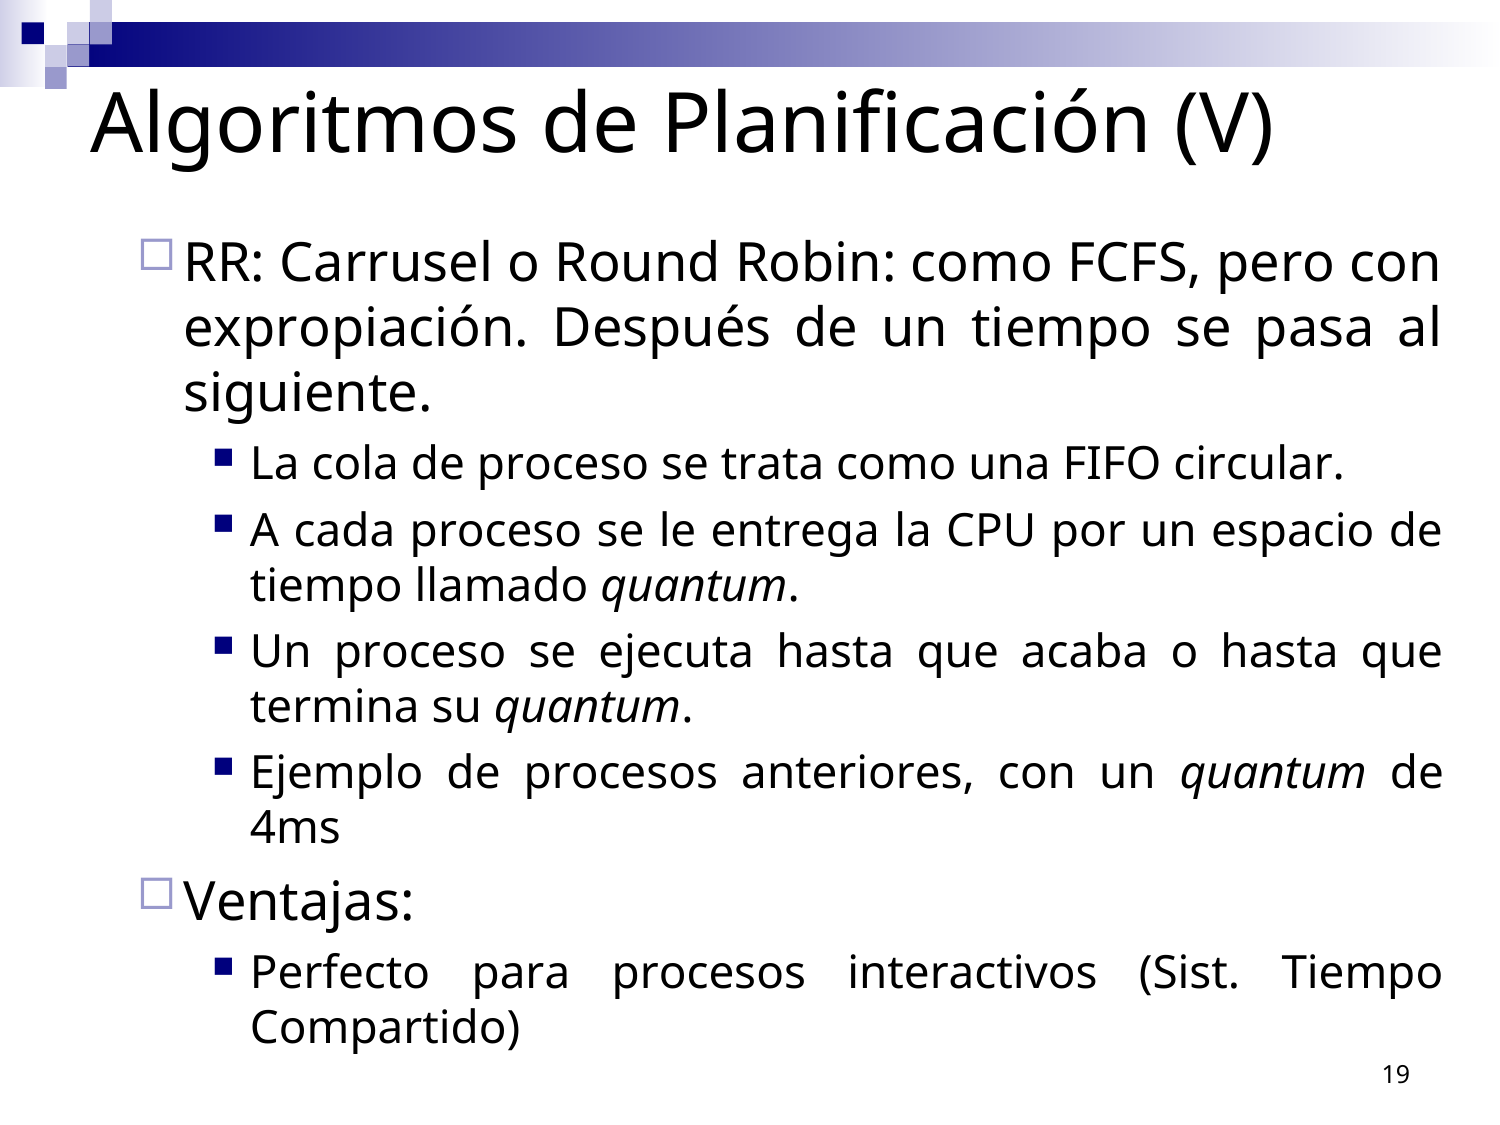

Algoritmos de Planificación (V)
RR: Carrusel o Round Robin: como FCFS, pero con expropiación. Después de un tiempo se pasa al siguiente.
La cola de proceso se trata como una FIFO circular.
A cada proceso se le entrega la CPU por un espacio de tiempo llamado quantum.
Un proceso se ejecuta hasta que acaba o hasta que termina su quantum.
Ejemplo de procesos anteriores, con un quantum de 4ms
Ventajas:
Perfecto para procesos interactivos (Sist. Tiempo Compartido)